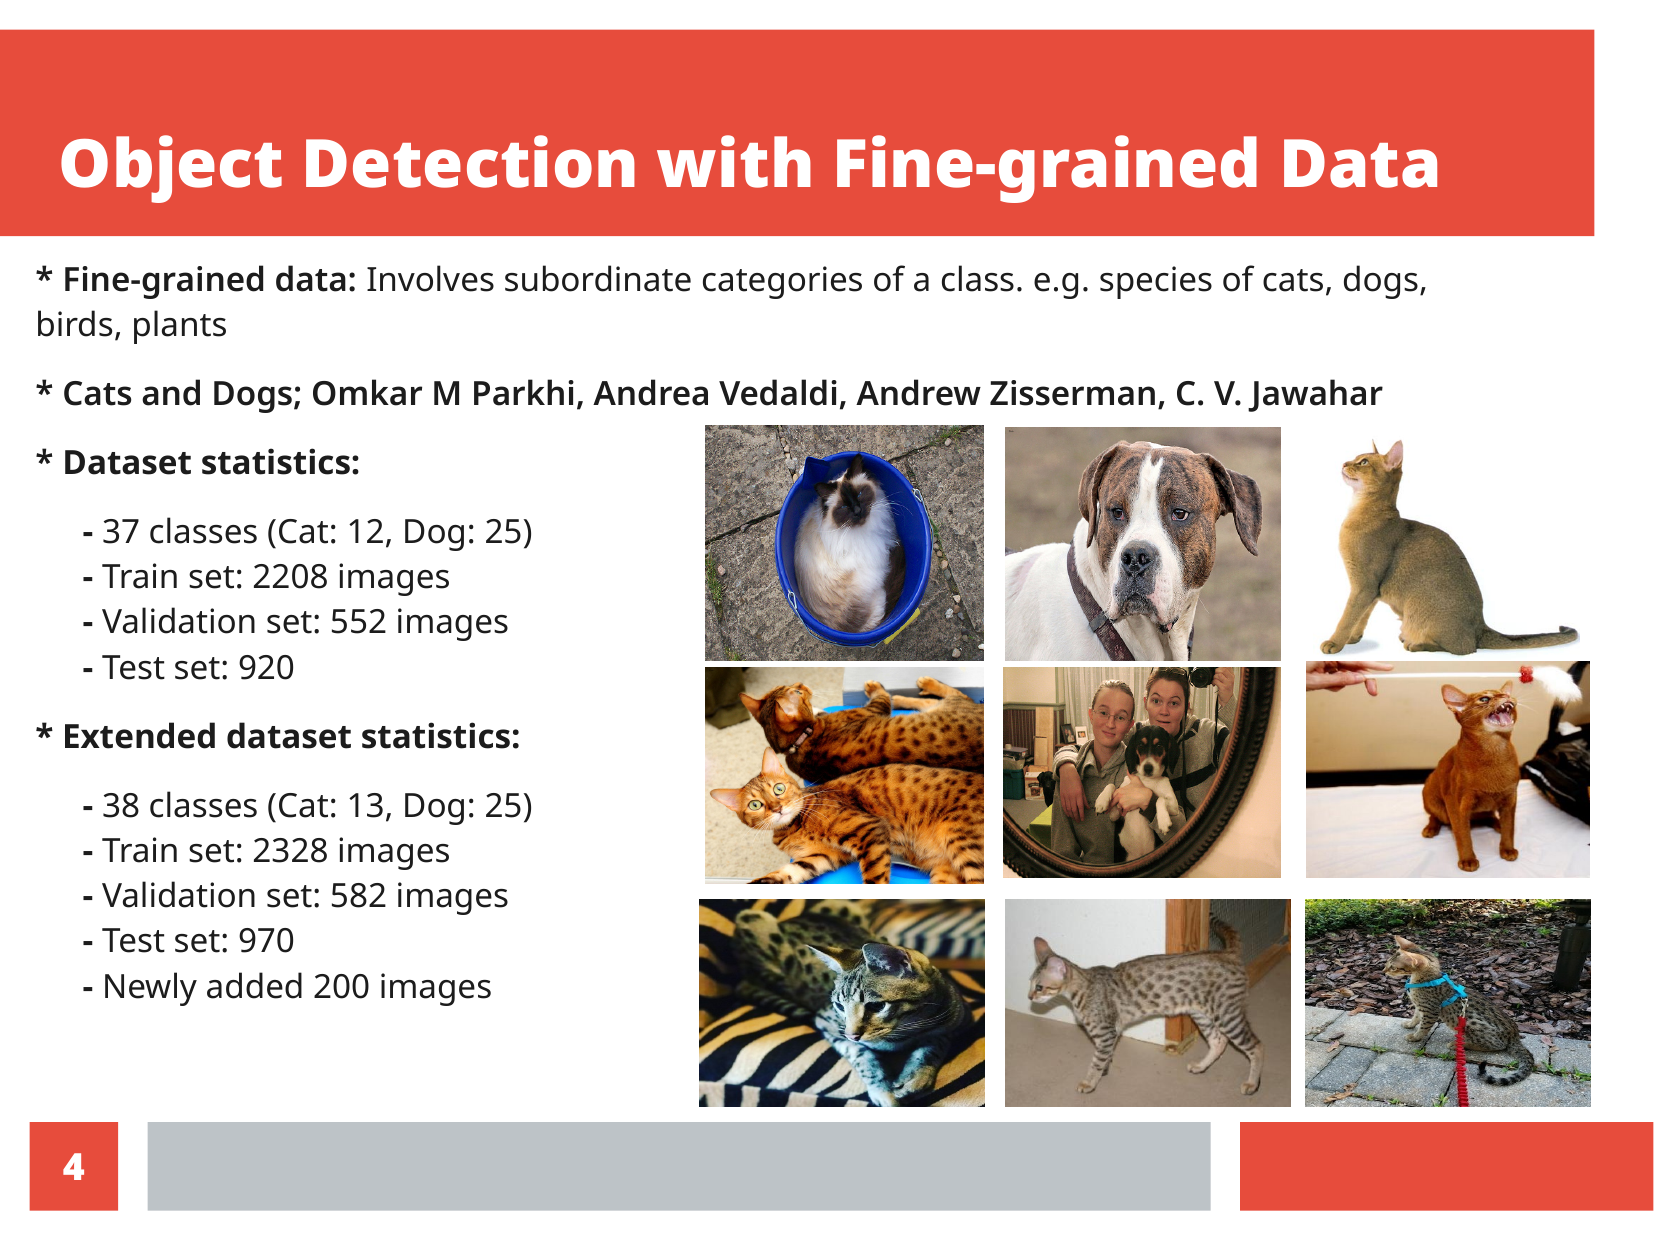

# Object Detection with Fine-grained Data
* Fine-grained data: Involves subordinate categories of a class. e.g. species of cats, dogs,
birds, plants
* Cats and Dogs; Omkar M Parkhi, Andrea Vedaldi, Andrew Zisserman, C. V. Jawahar
* Dataset statistics:
- 37 classes (Cat: 12, Dog: 25)
- Train set: 2208 images
- Validation set: 552 images
- Test set: 920
* Extended dataset statistics:
- 38 classes (Cat: 13, Dog: 25)
- Train set: 2328 images
- Validation set: 582 images
- Test set: 970
- Newly added 200 images
4